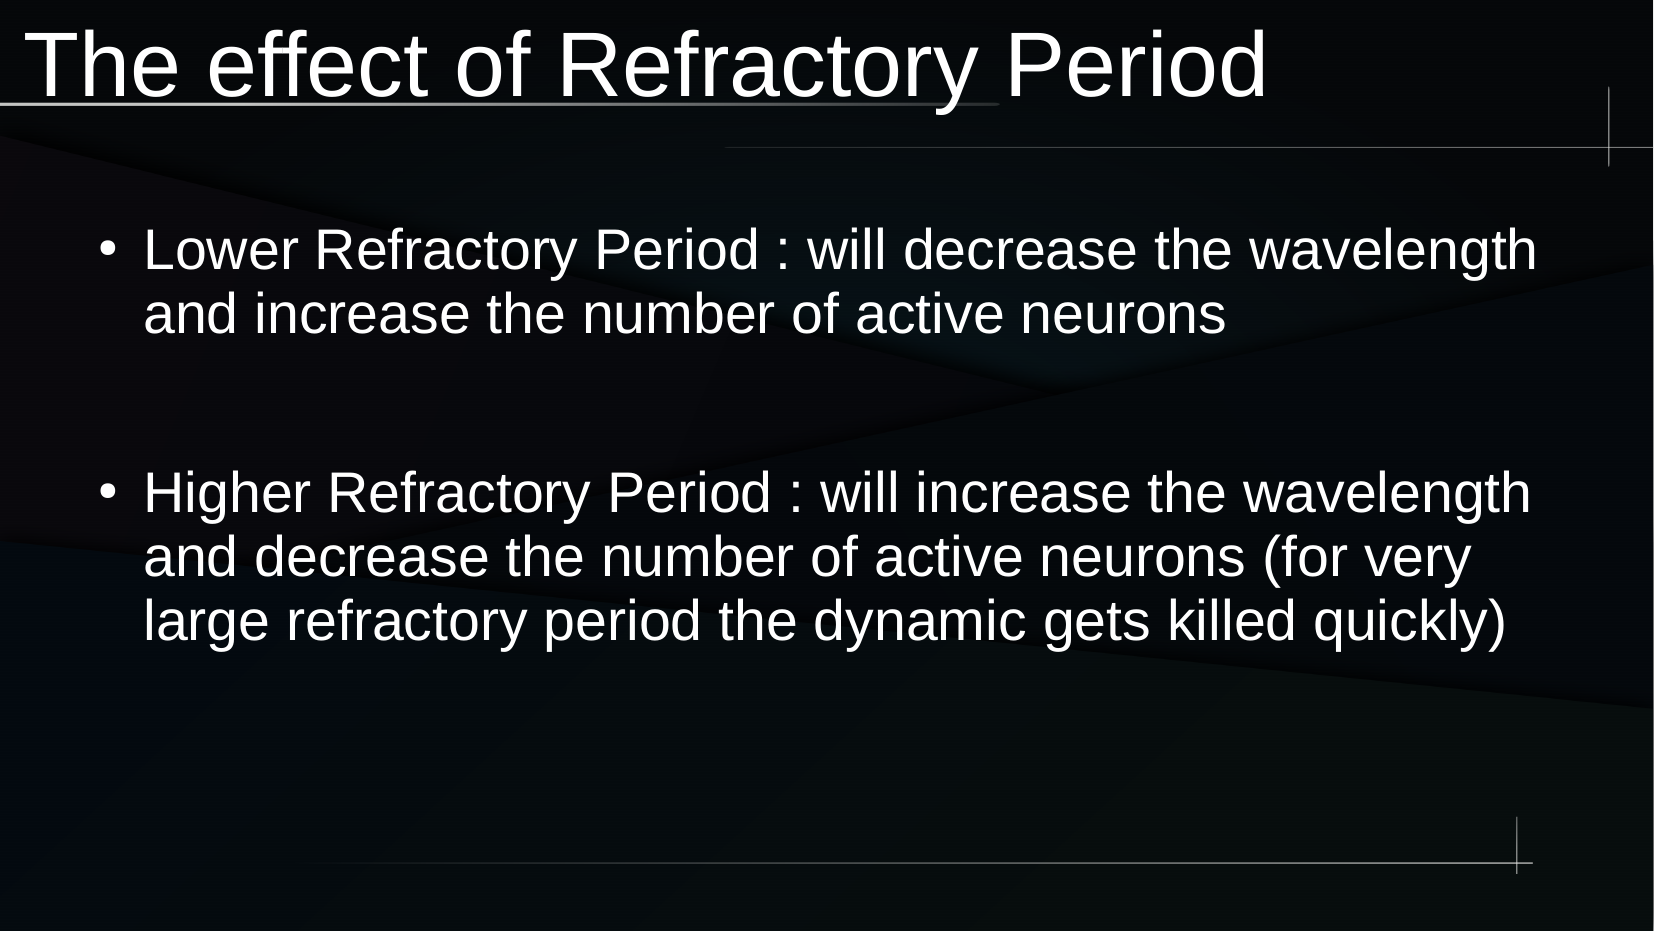

# The effect of Refractory Period
Lower Refractory Period : will decrease the wavelength and increase the number of active neurons
Higher Refractory Period : will increase the wavelength and decrease the number of active neurons (for very large refractory period the dynamic gets killed quickly)